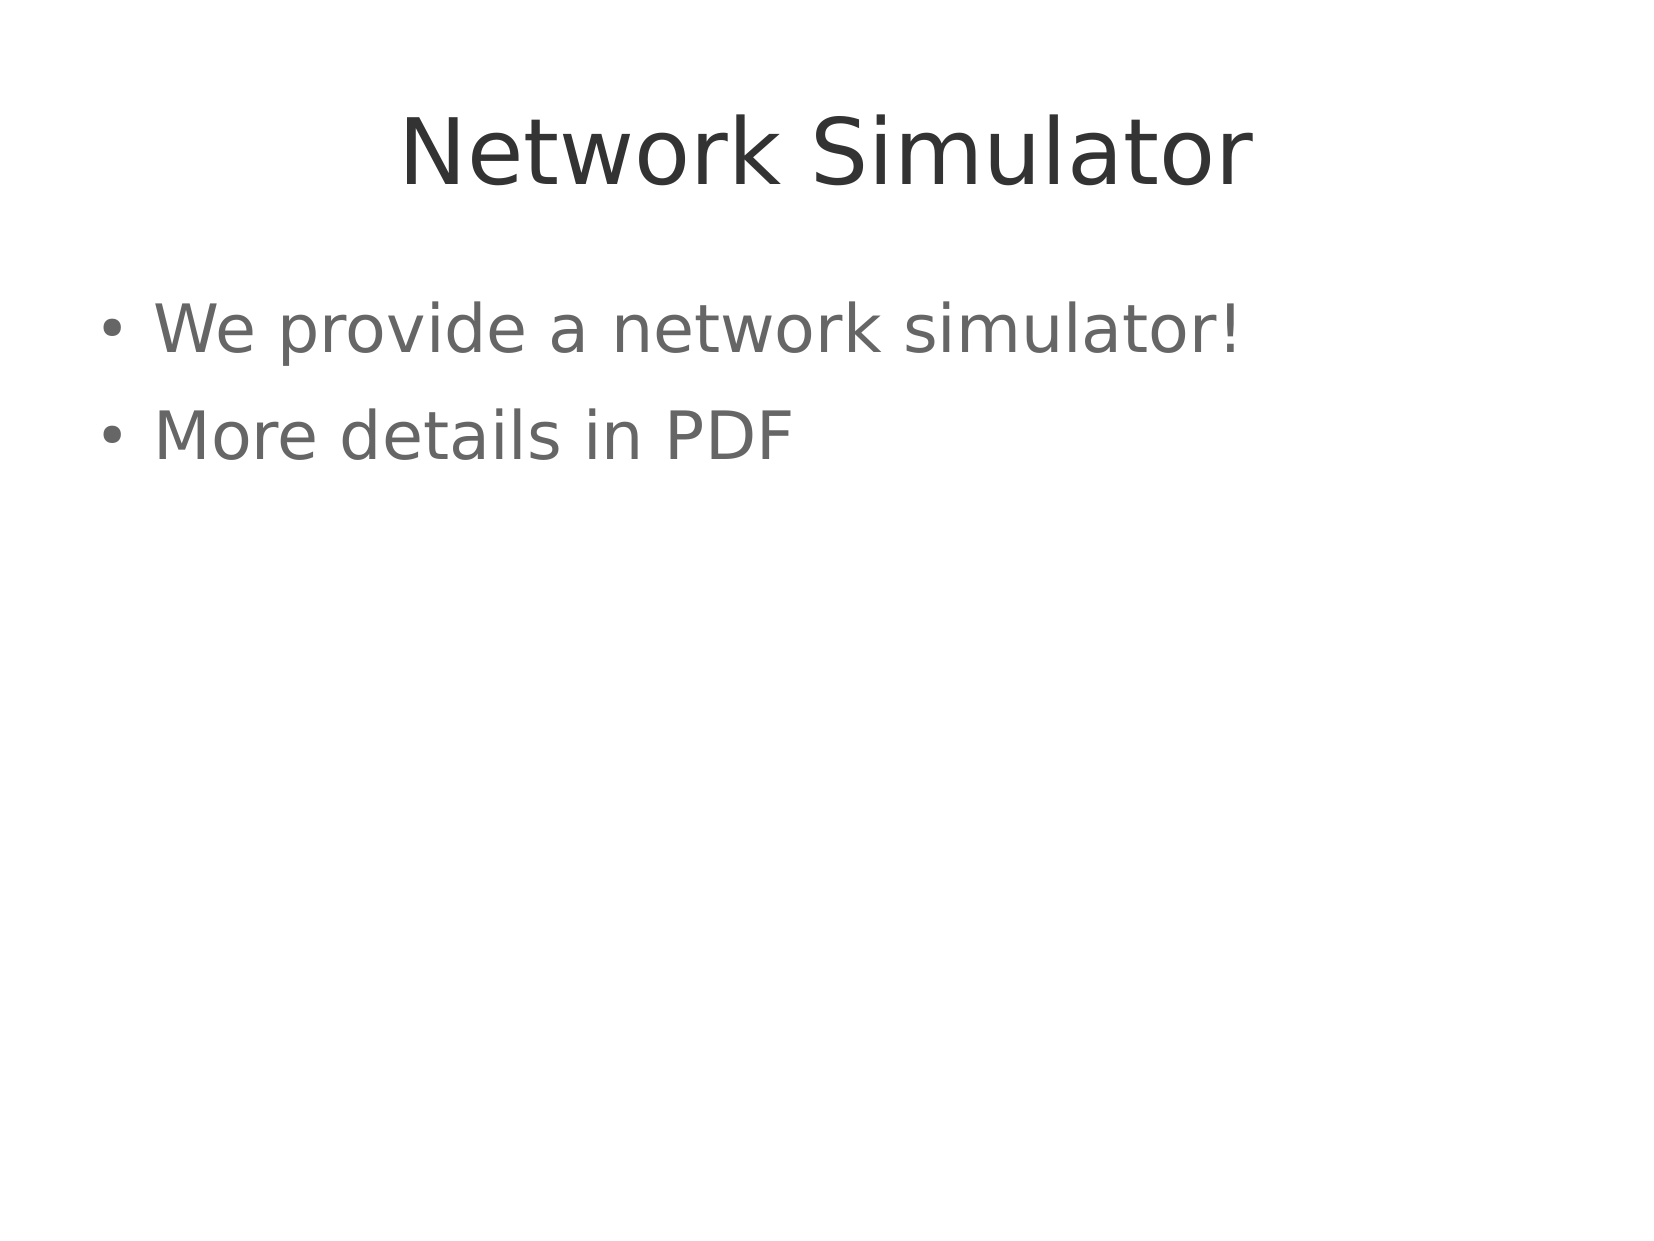

# Network Simulator
We provide a network simulator!
More details in PDF